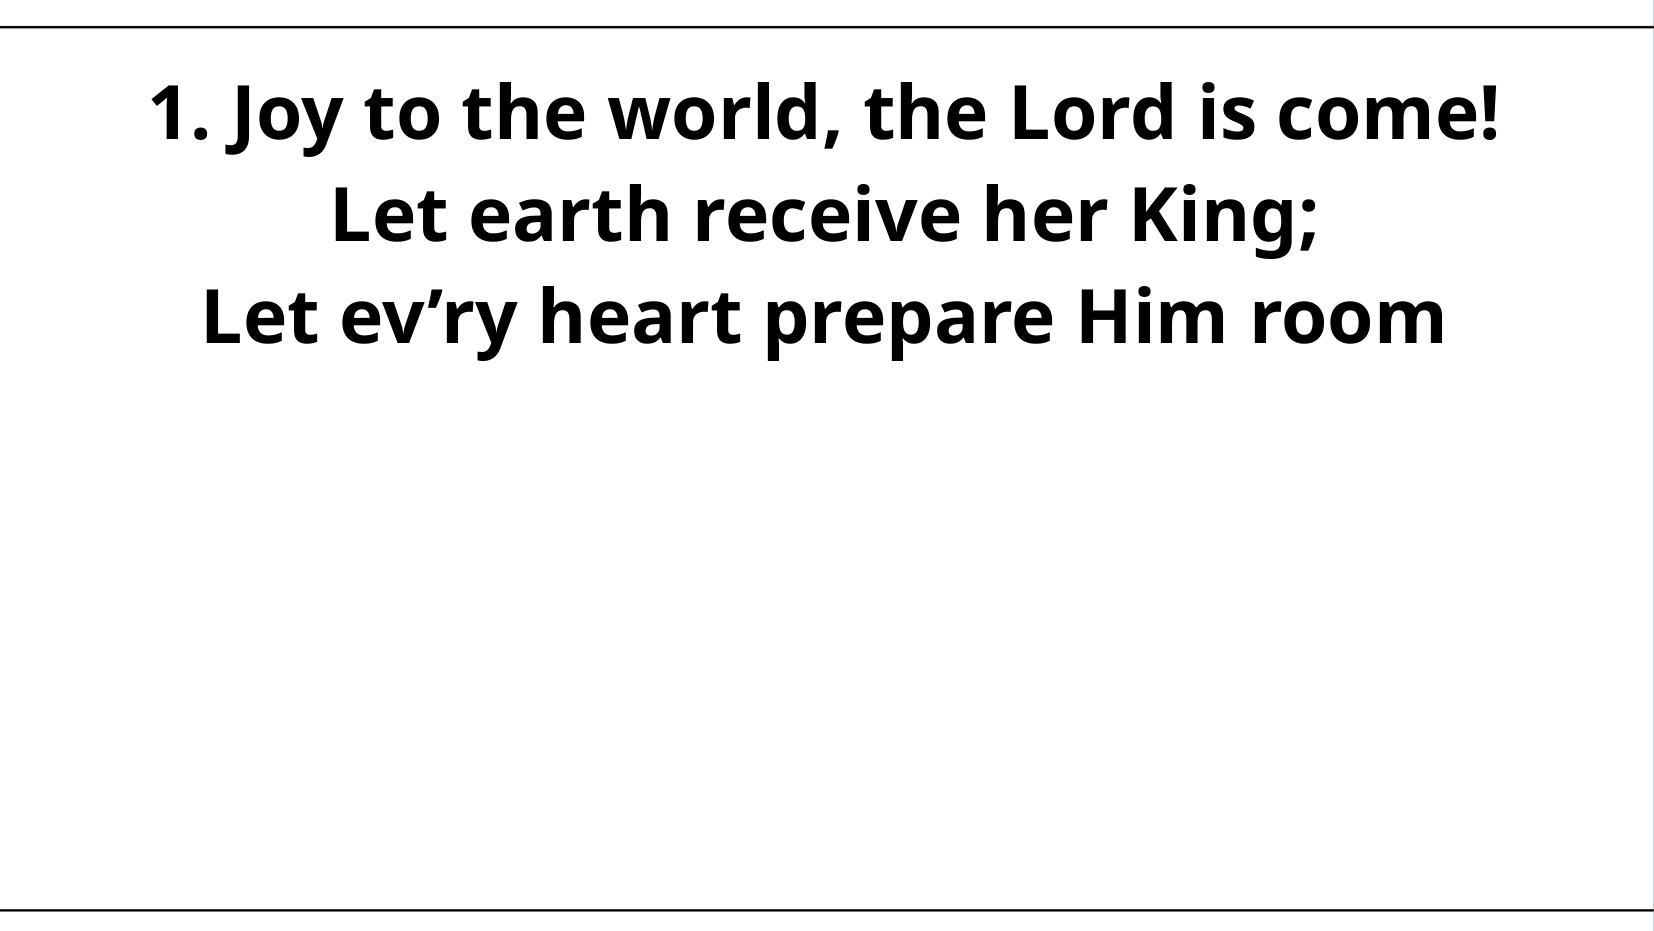

1. Joy to the world, the Lord is come!
Let earth receive her King;
Let ev’ry heart prepare Him room